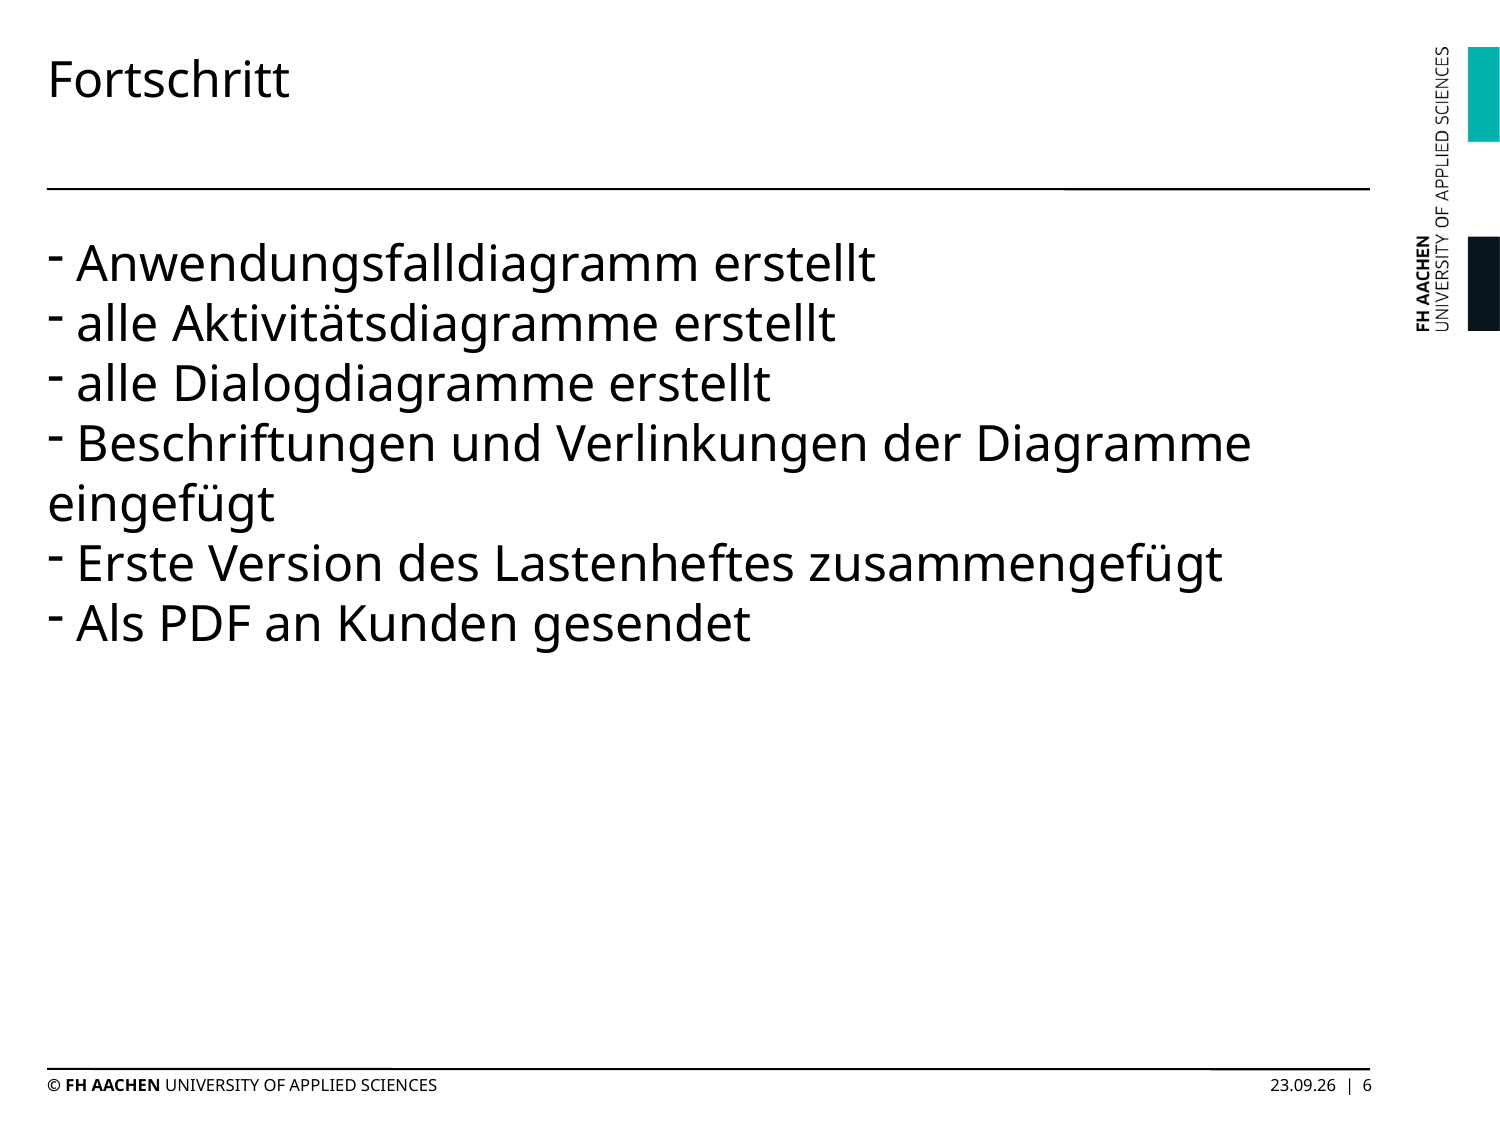

# Fortschritt
 Anwendungsfalldiagramm erstellt
 alle Aktivitätsdiagramme erstellt
 alle Dialogdiagramme erstellt
 Beschriftungen und Verlinkungen der Diagramme eingefügt
 Erste Version des Lastenheftes zusammengefügt
 Als PDF an Kunden gesendet